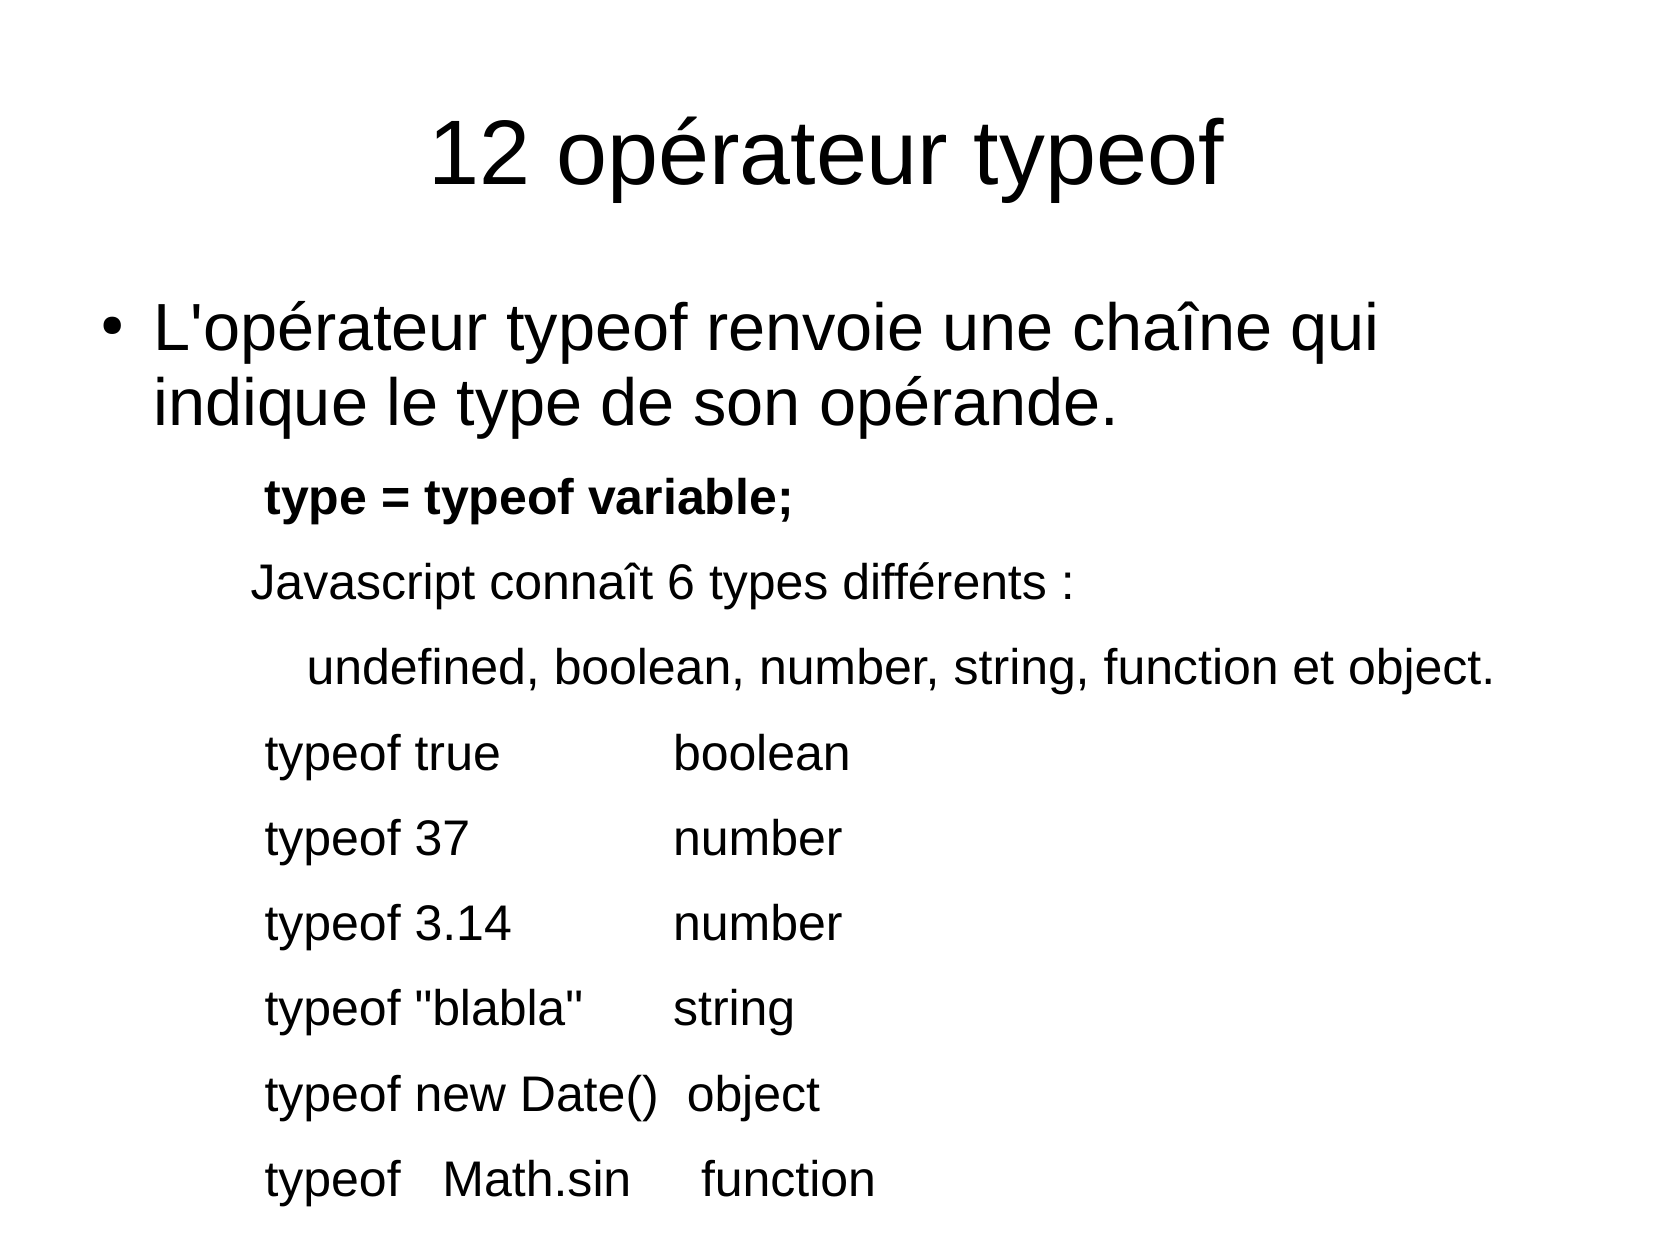

# 12 opérateur typeof
L'opérateur typeof renvoie une chaîne qui indique le type de son opérande.
 type = typeof variable;
 Javascript connaît 6 types différents :
 undefined, boolean, number, string, function et object.
 typeof true			boolean
 typeof 37 		number
 typeof 3.14 		number
 typeof "blabla" 	string
 typeof new Date() object
 typeof Math.sin function